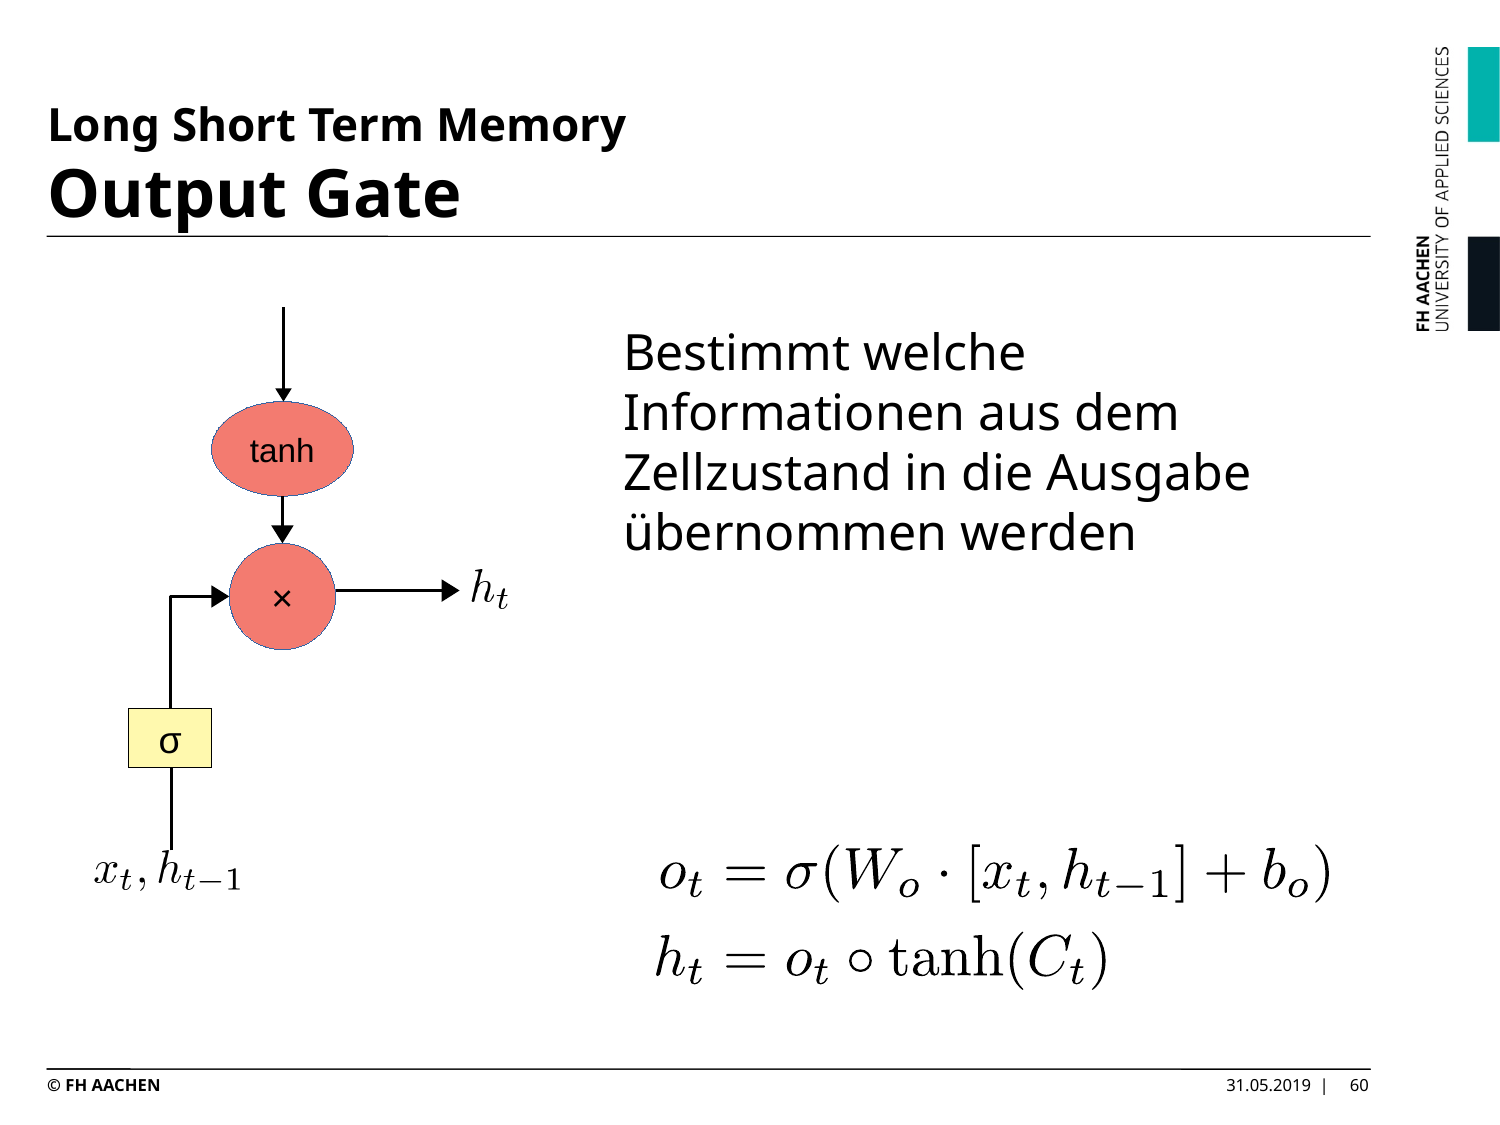

# Long Short Term Memory Output Gate
Bestimmt welche Informationen aus dem Zellzustand in die Ausgabe übernommen werden
tanh
×
σ
31.05.2019
60